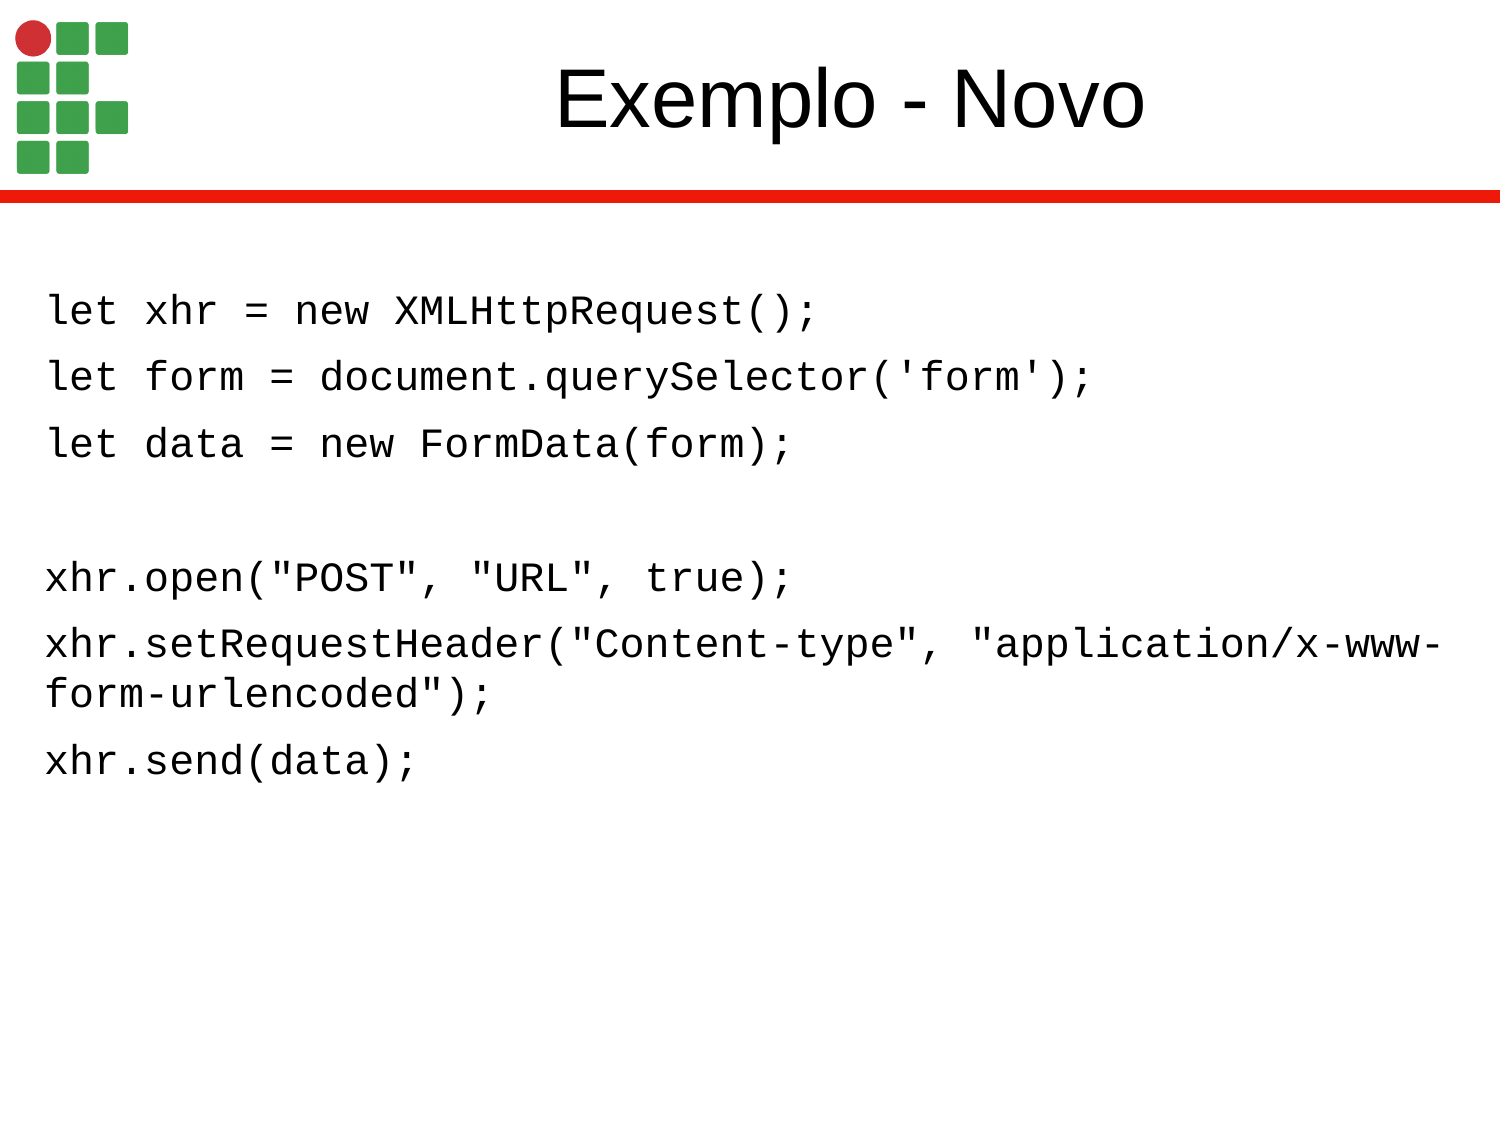

# Exemplo - Novo
let xhr = new XMLHttpRequest();
let form = document.querySelector('form');
let data = new FormData(form);
xhr.open("POST", "URL", true);
xhr.setRequestHeader("Content-type", "application/x-www-form-urlencoded");
xhr.send(data);